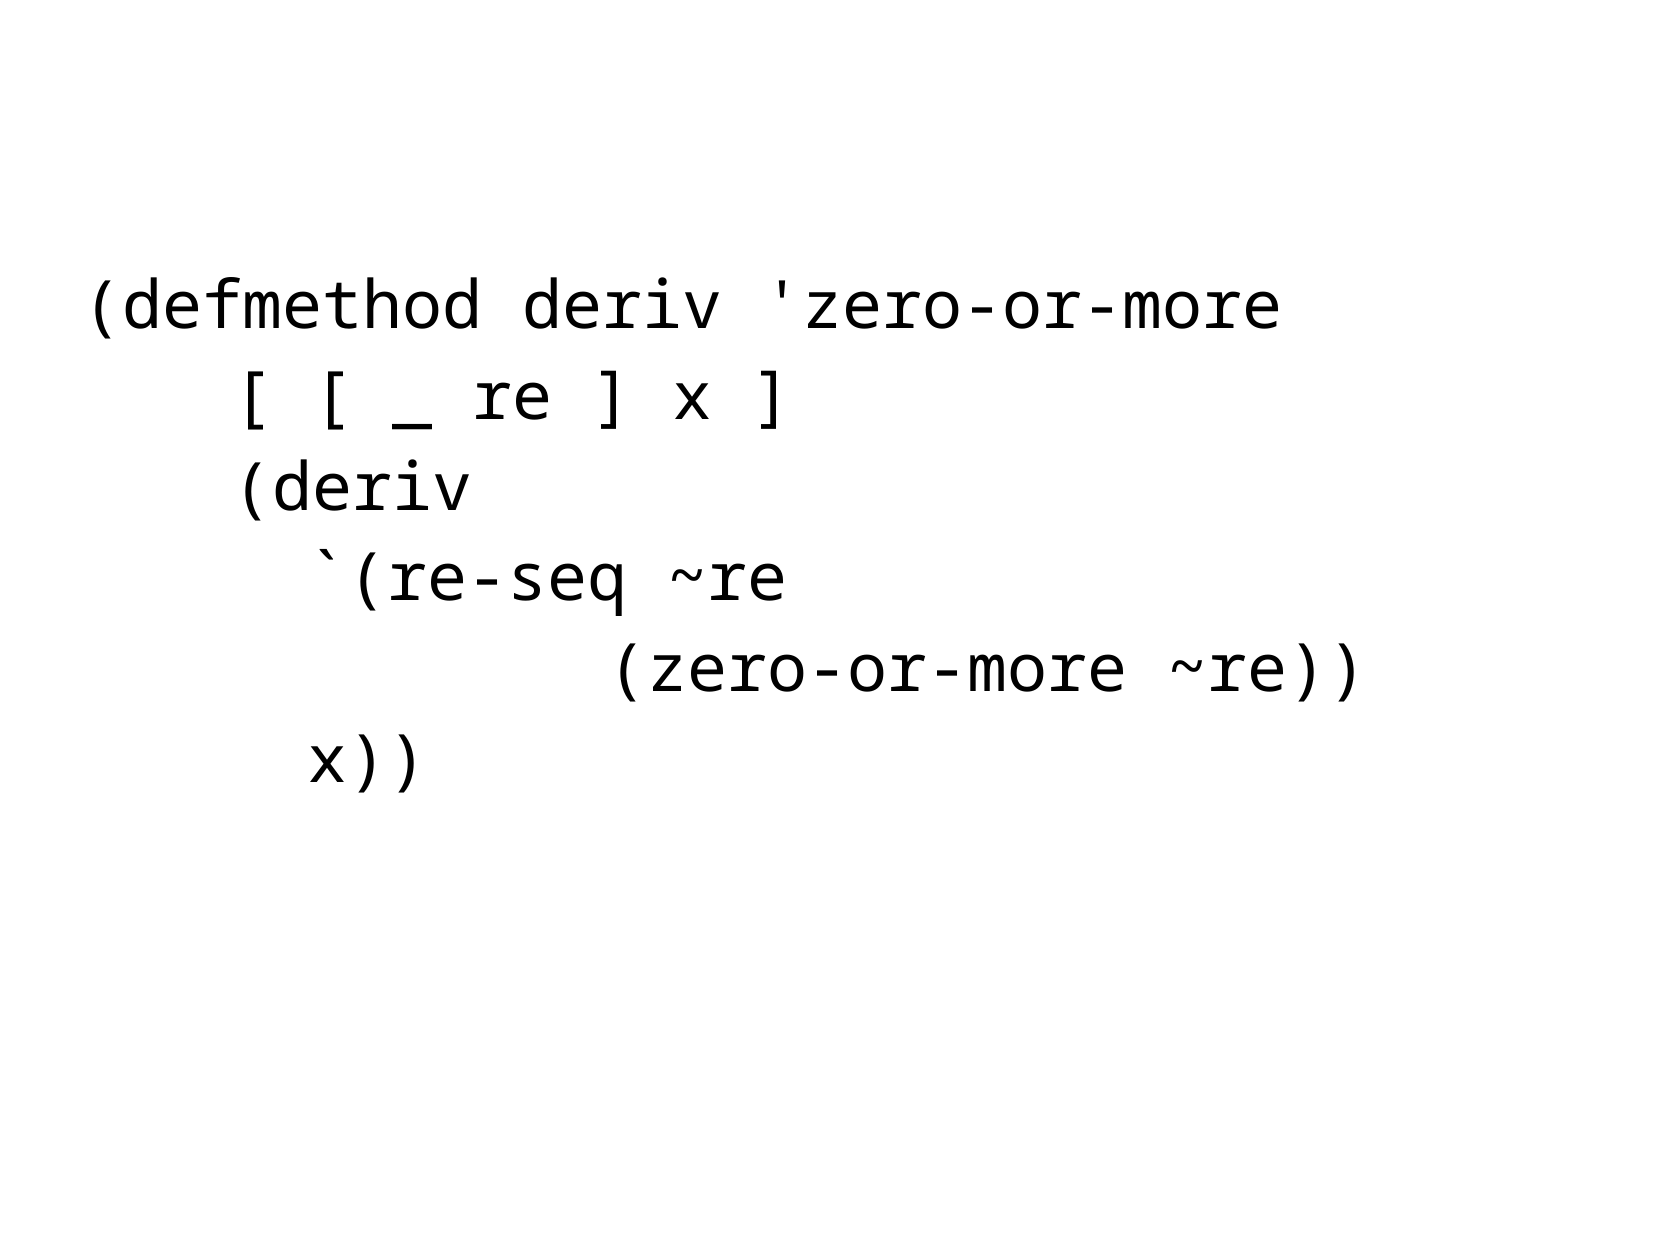

# (defmethod deriv 'zero-or-more
		[ [ _ re ] x ]
		(deriv
			`(re-seq ~re
							(zero-or-more ~re))
			x))